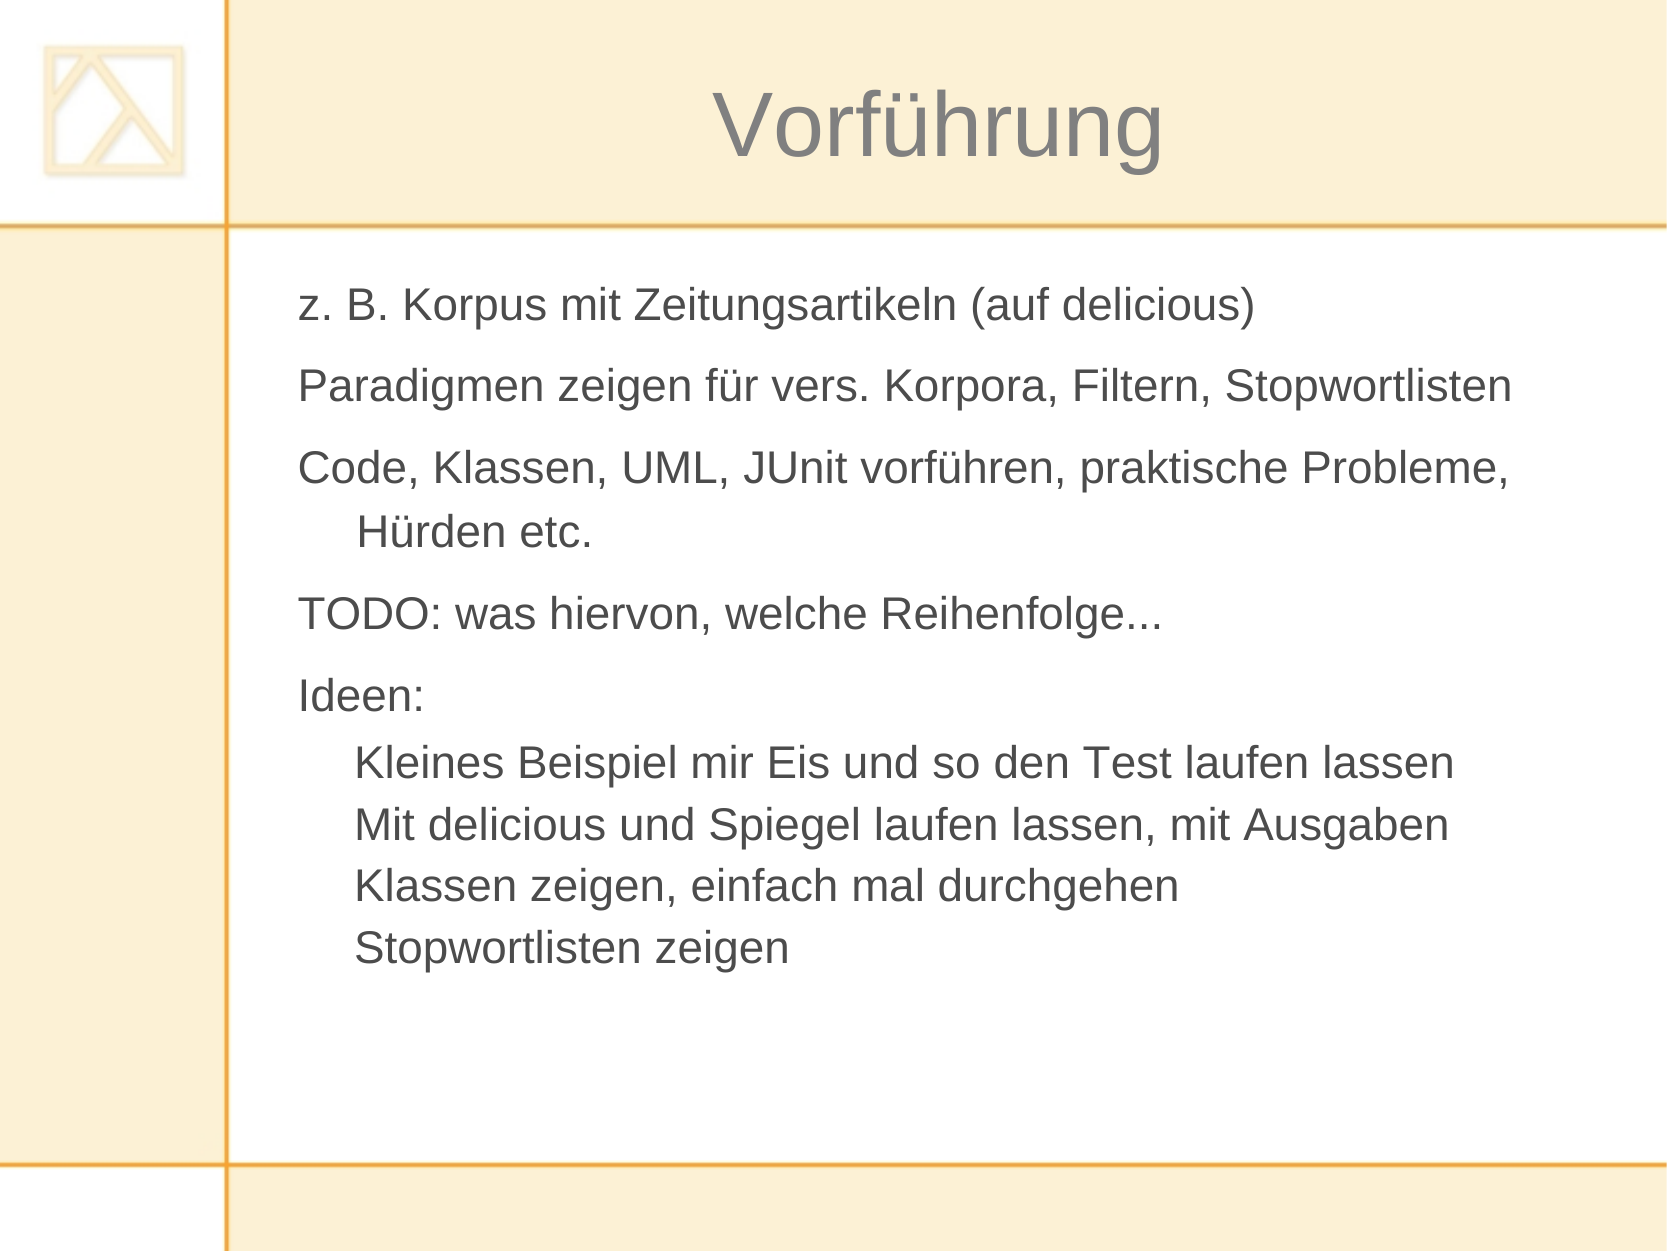

# Vorführung
z. B. Korpus mit Zeitungsartikeln (auf delicious)
Paradigmen zeigen für vers. Korpora, Filtern, Stopwortlisten
Code, Klassen, UML, JUnit vorführen, praktische Probleme, Hürden etc.
TODO: was hiervon, welche Reihenfolge...
Ideen:
Kleines Beispiel mir Eis und so den Test laufen lassen
Mit delicious und Spiegel laufen lassen, mit Ausgaben
Klassen zeigen, einfach mal durchgehen
Stopwortlisten zeigen